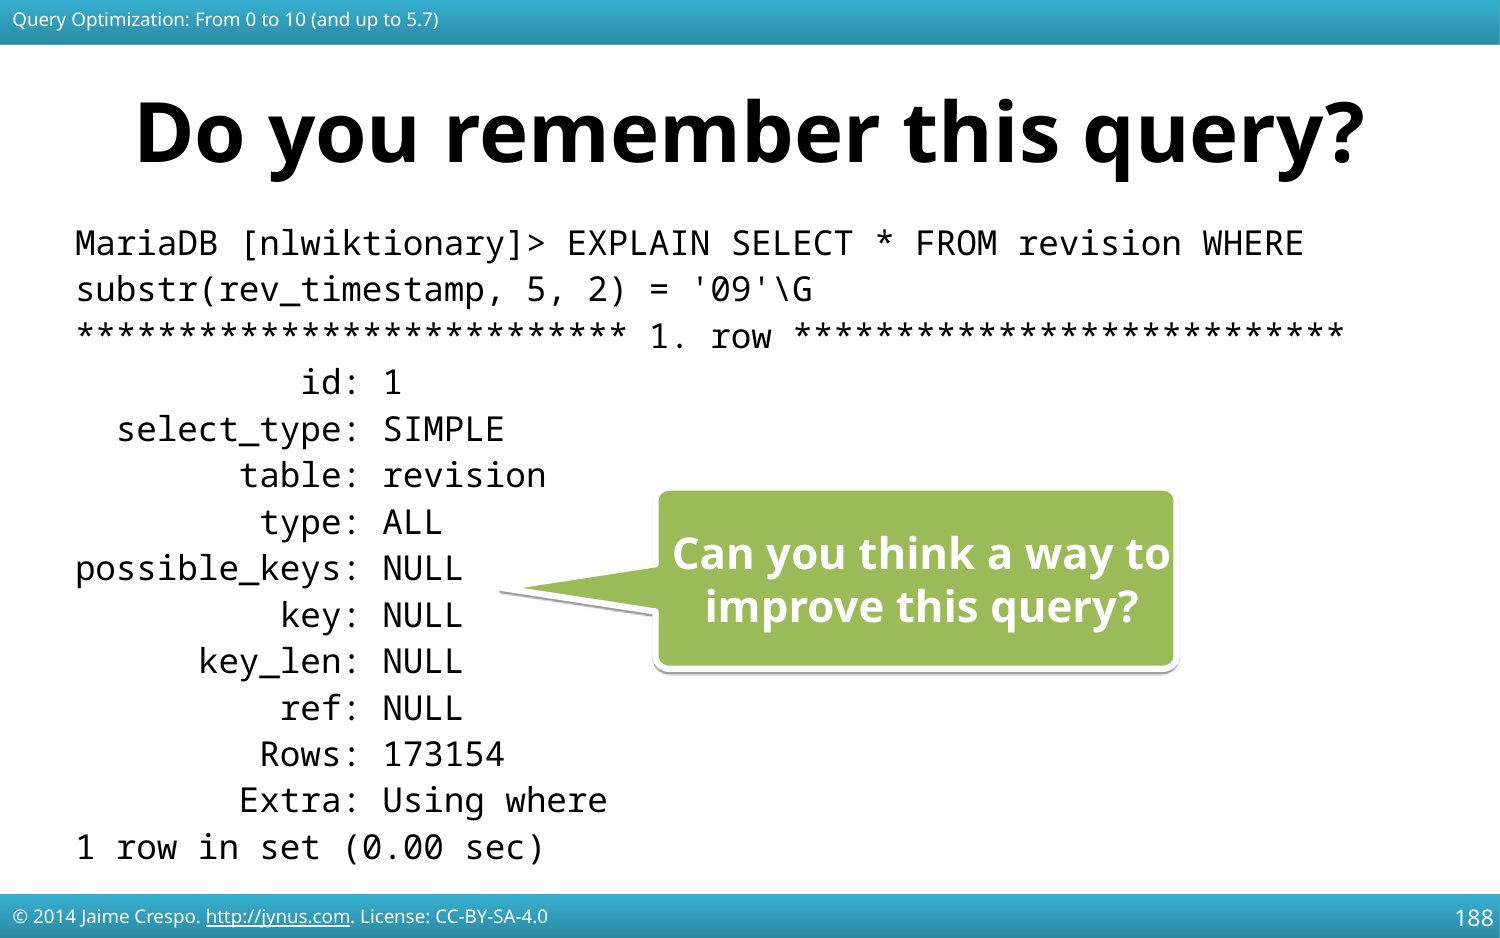

# Do you remember this query?
MariaDB [nlwiktionary]> EXPLAIN SELECT * FROM revision WHERE substr(rev_timestamp, 5, 2) = '09'\G
*************************** 1. row ***************************
 id: 1
 select_type: SIMPLE
 table: revision
 type: ALL
possible_keys: NULL
 key: NULL
 key_len: NULL
 ref: NULL
 Rows: 173154
 Extra: Using where
1 row in set (0.00 sec)
Can you think a way to improve this query?